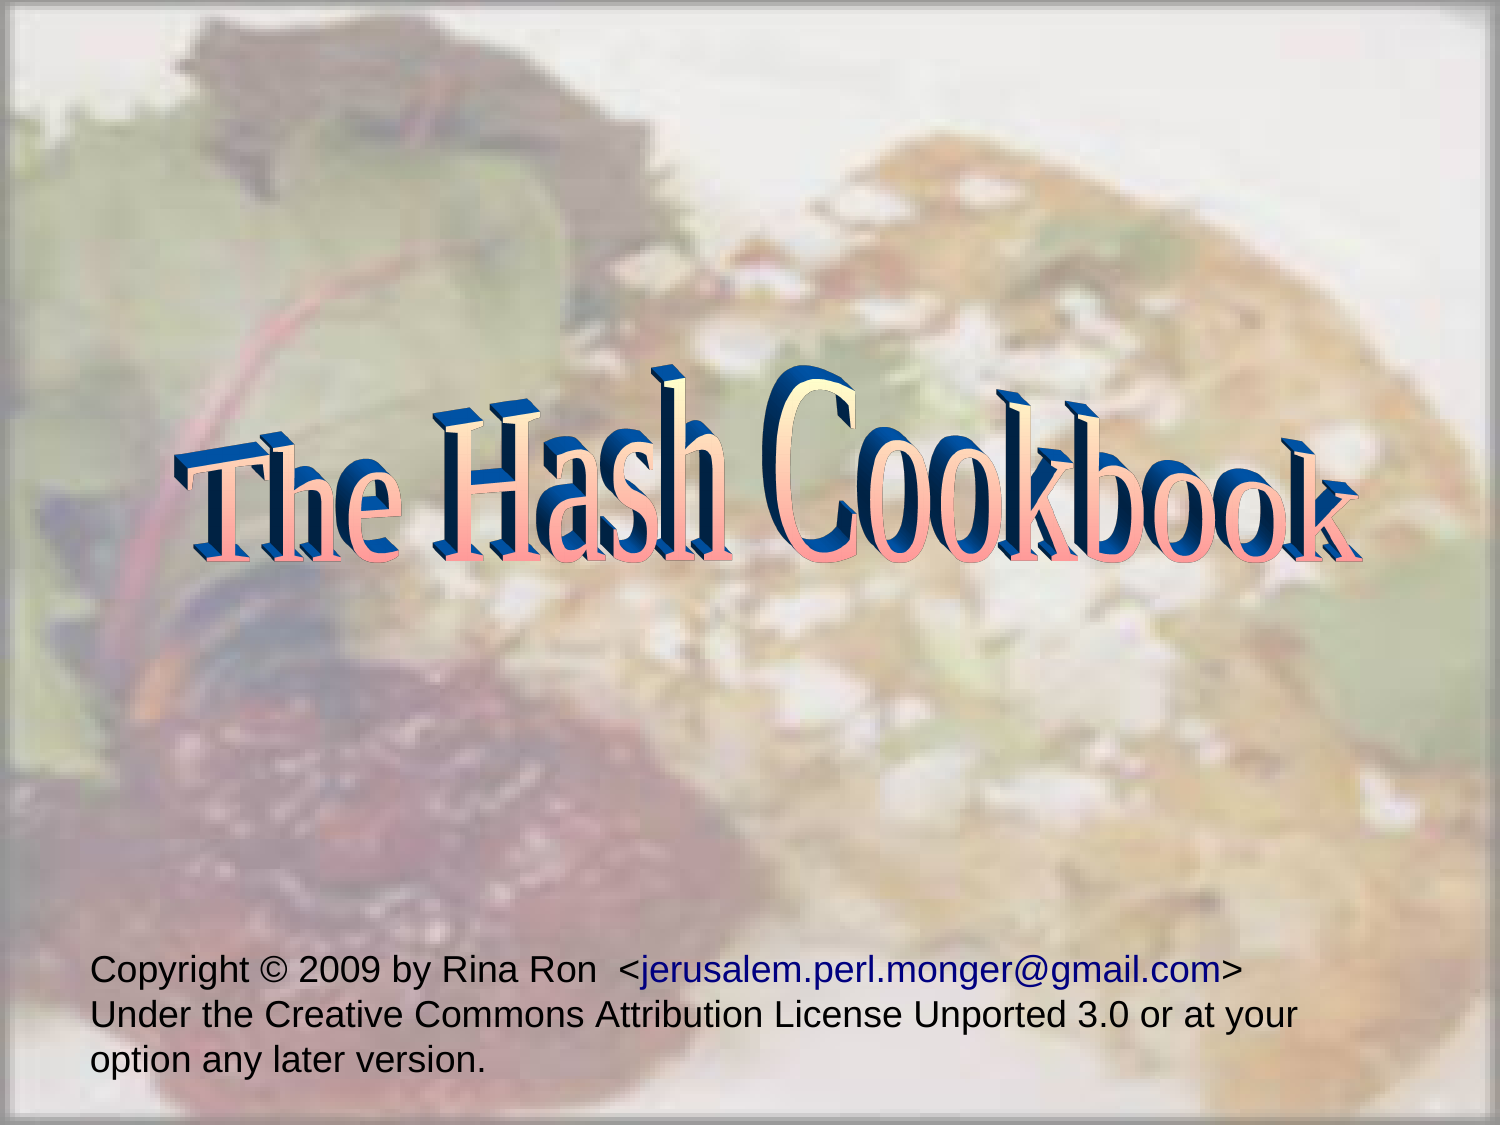

The Hash Cookbook
Copyright © 2009 by Rina Ron <jerusalem.perl.monger@gmail.com>
Under the Creative Commons Attribution License Unported 3.0 or at your option any later version.